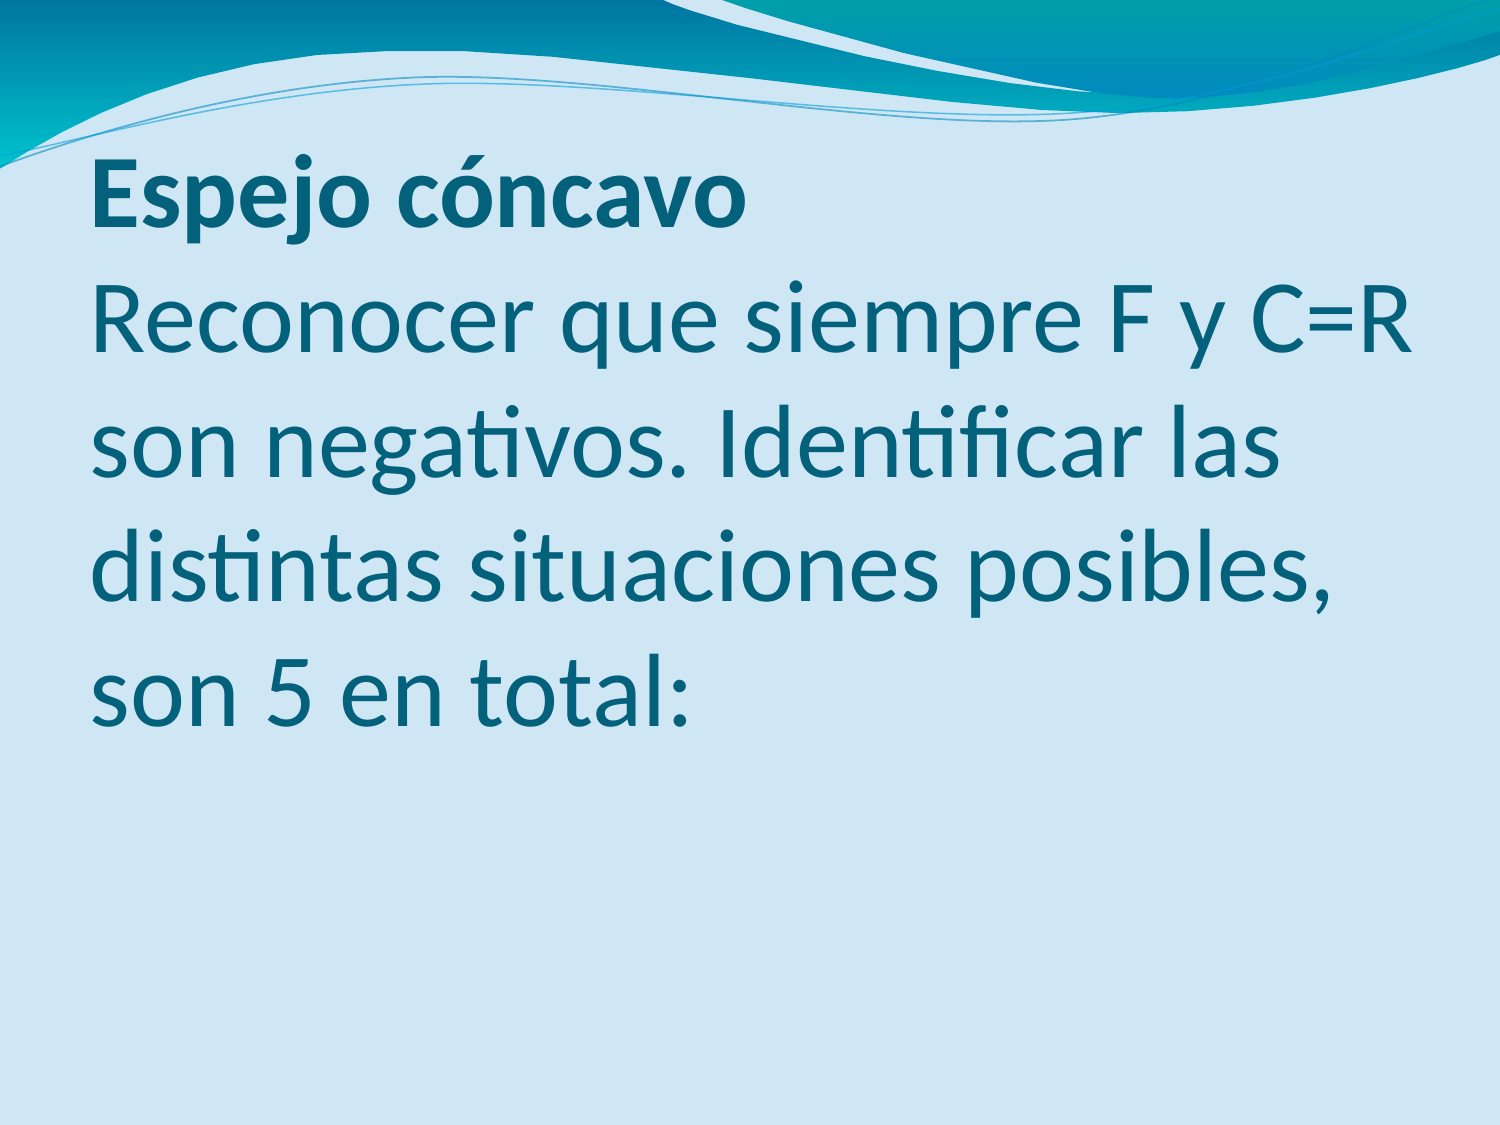

# Espejo cóncavo Reconocer que siempre F y C=R son negativos. Identificar las distintas situaciones posibles, son 5 en total: